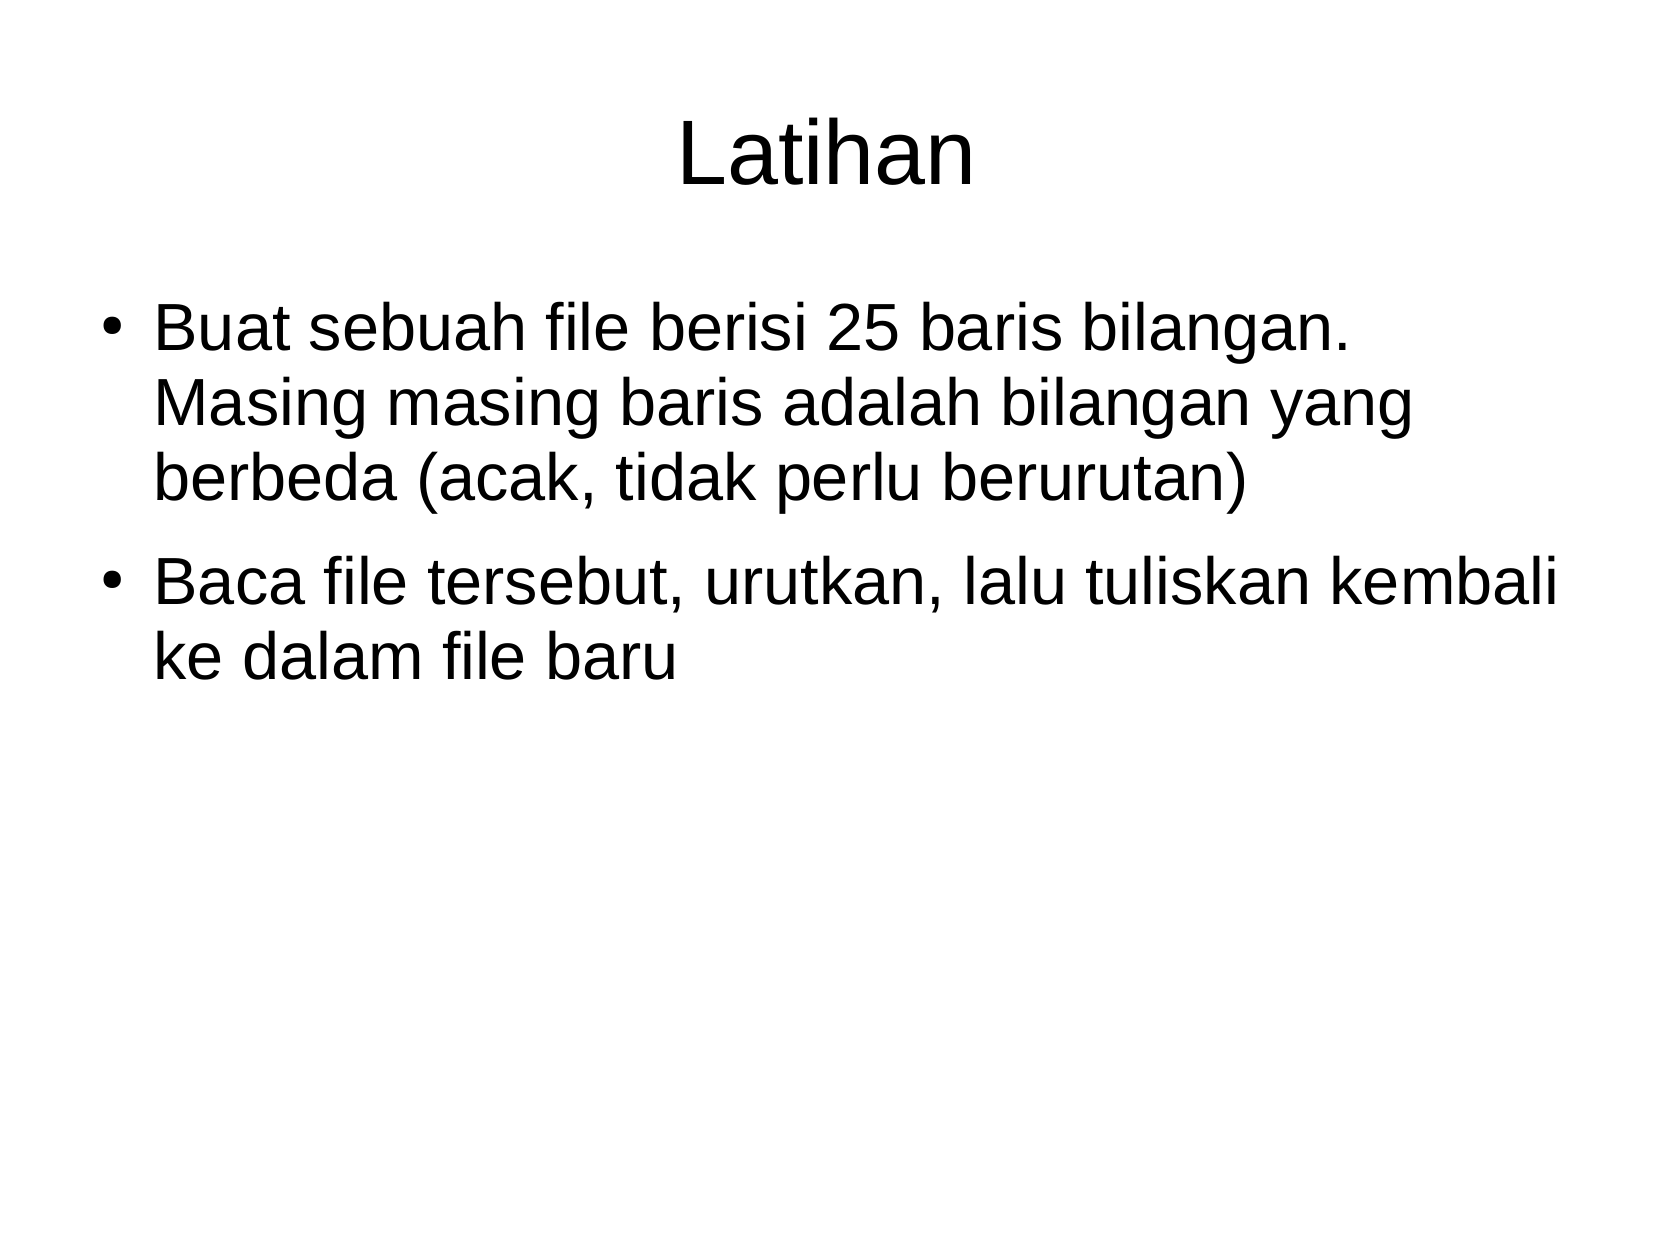

# Latihan
Buat sebuah file berisi 25 baris bilangan. Masing masing baris adalah bilangan yang berbeda (acak, tidak perlu berurutan)
Baca file tersebut, urutkan, lalu tuliskan kembali ke dalam file baru